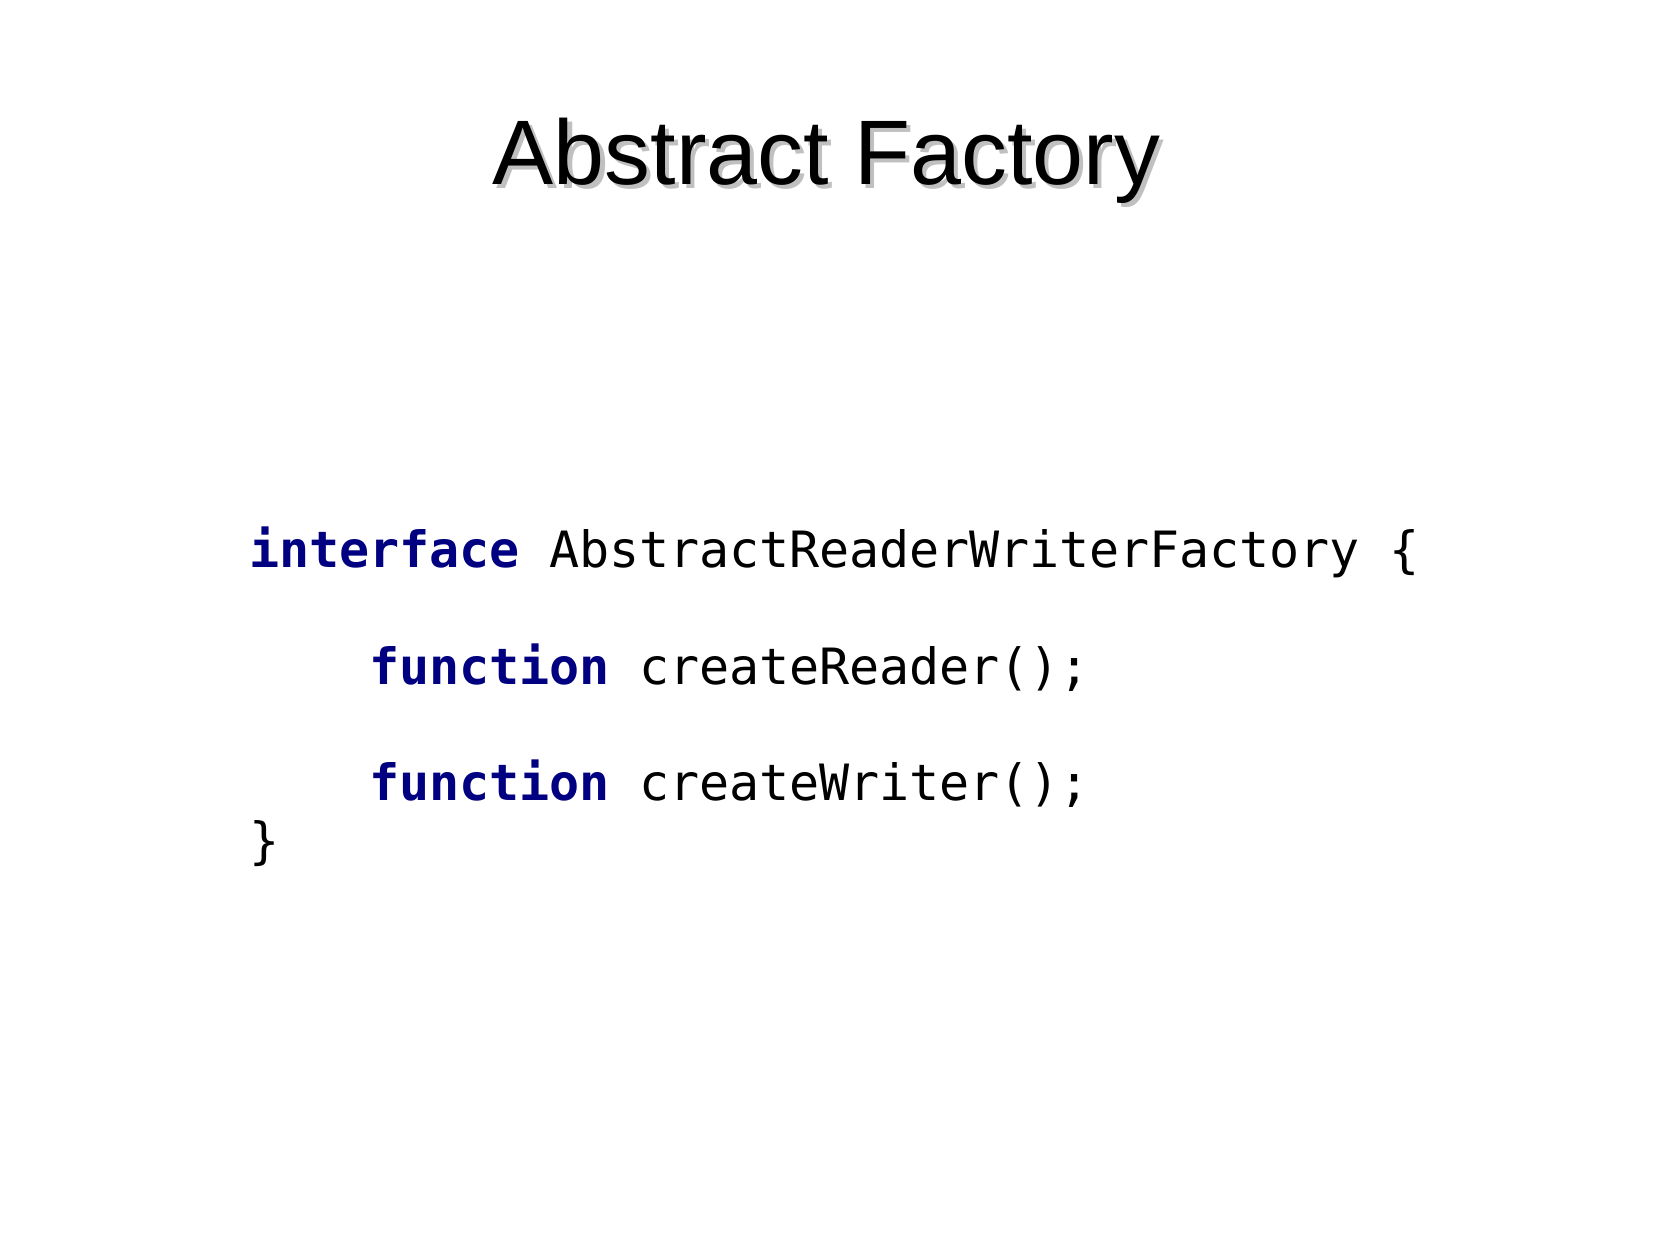

# Abstract Factory
interface AbstractReaderWriterFactory {
 function createReader();
 function createWriter();
}